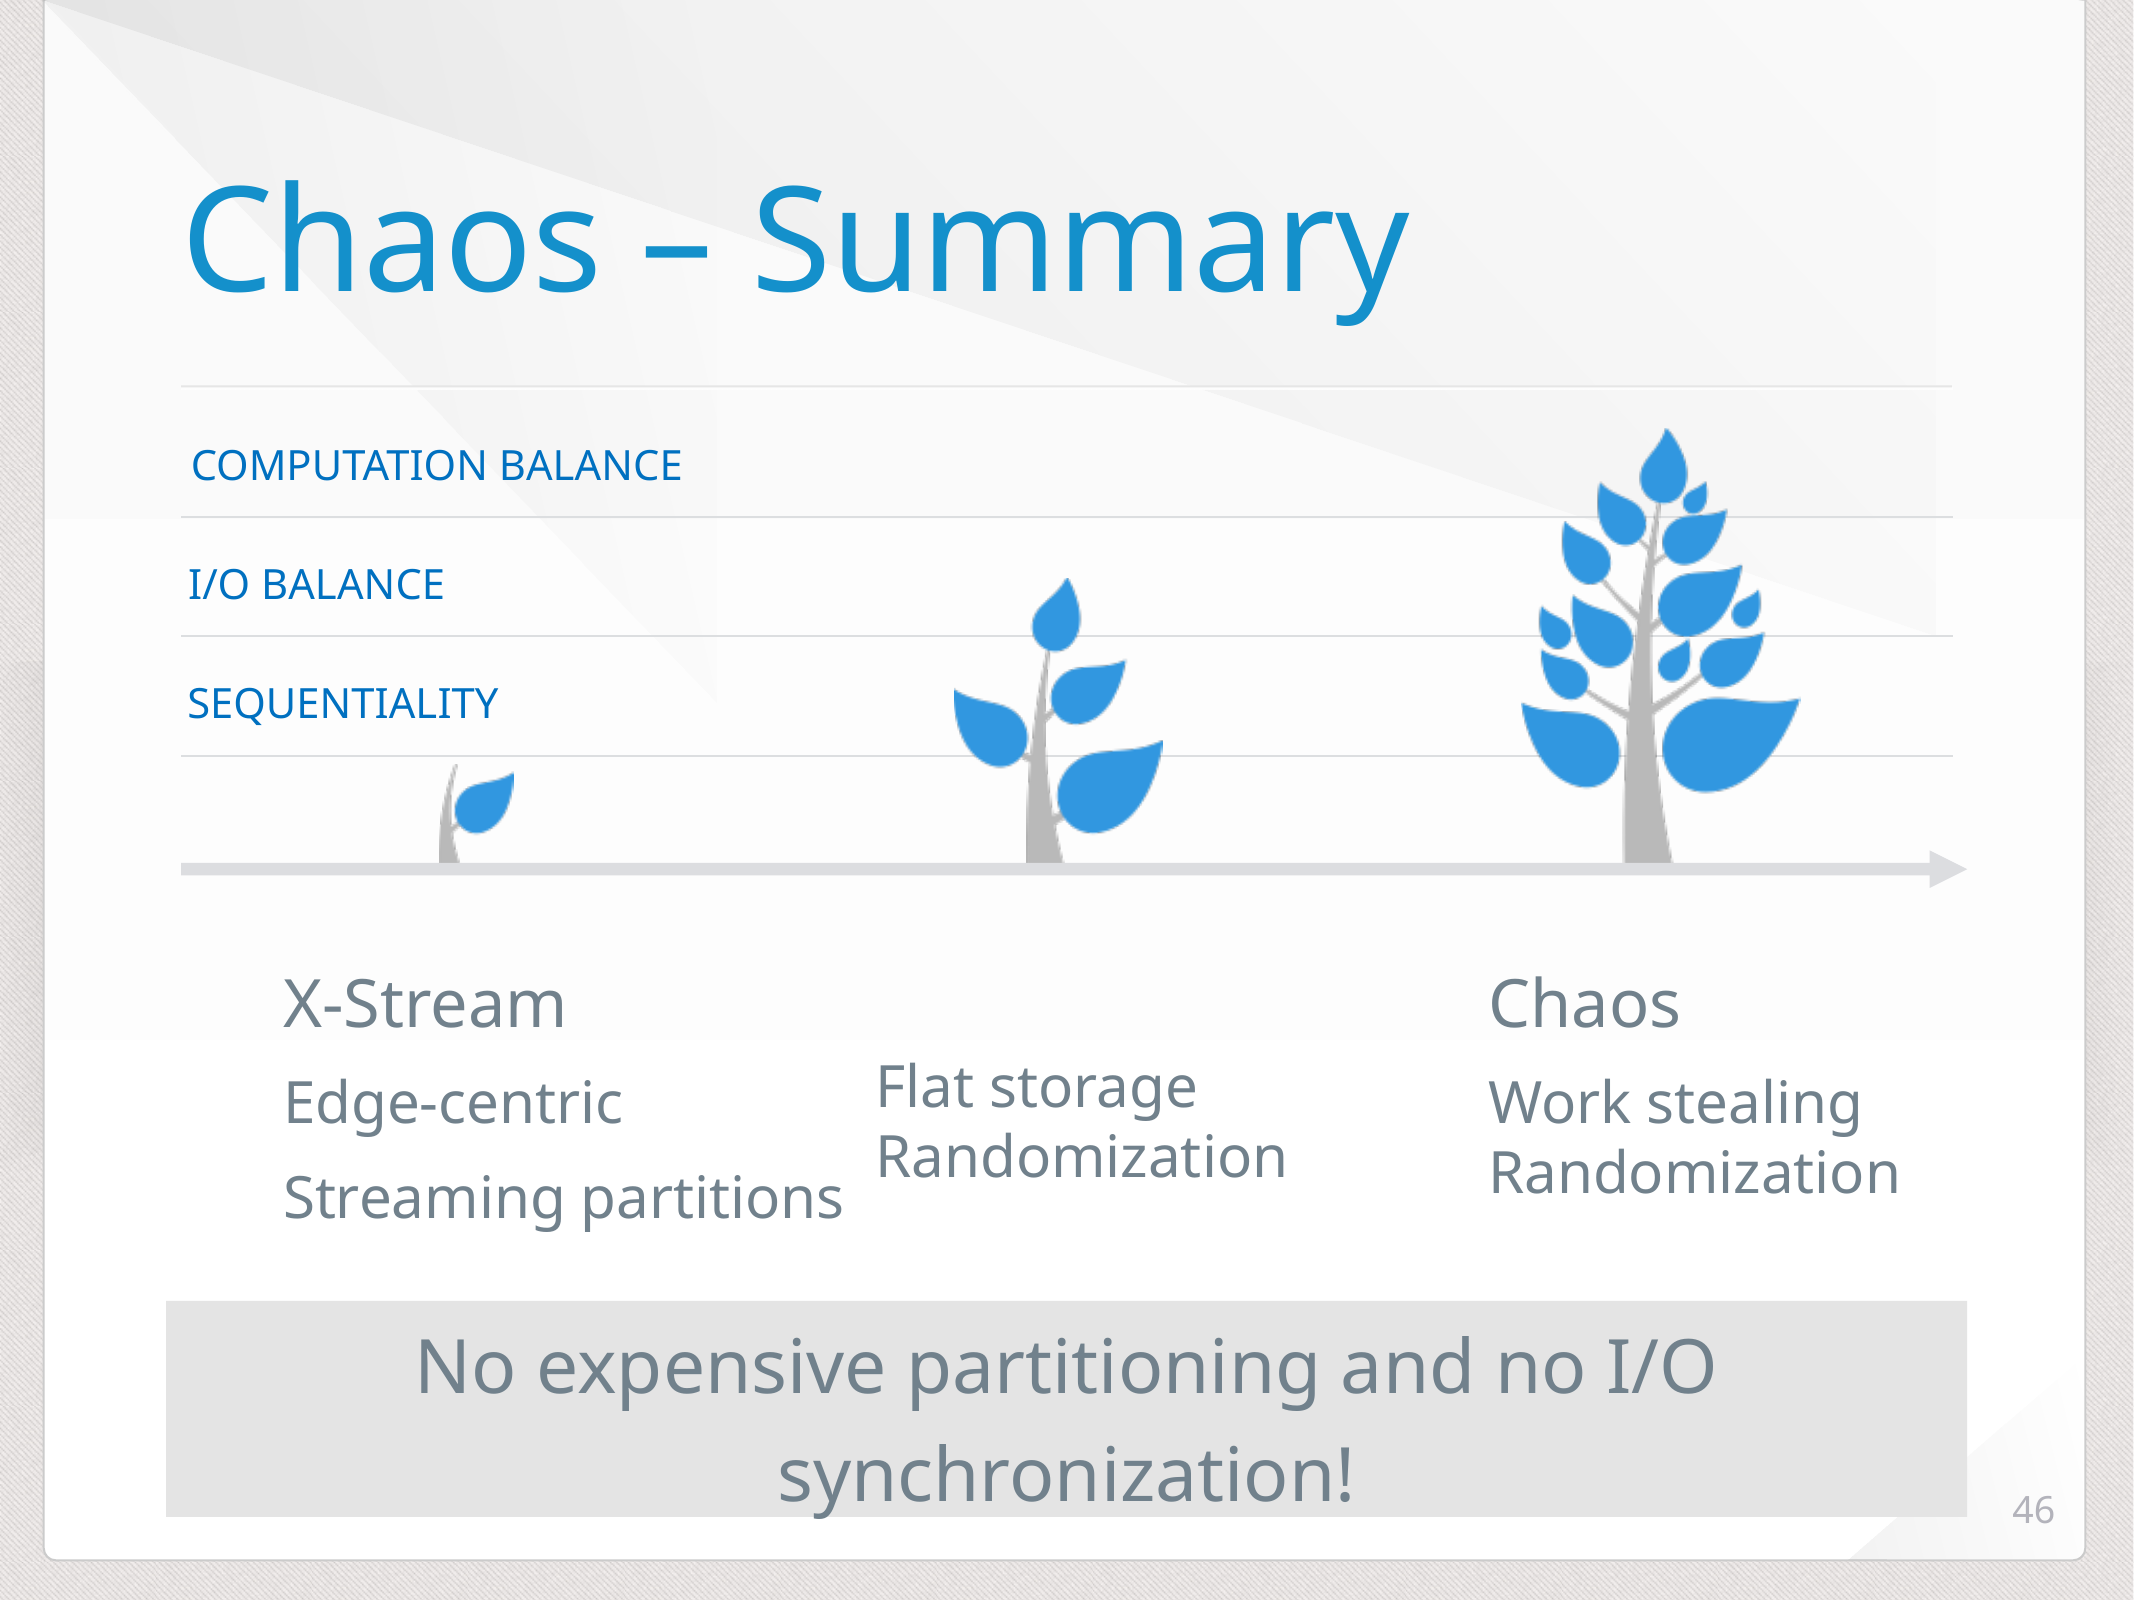

# Chaos – Summary
COMPUTATION BALANCE
I/O BALANCE
SEQUENTIALITY
X-Stream
Edge-centric
Streaming partitions
Flat storage
Randomization
Chaos
Work stealing
Randomization
No expensive partitioning and no I/O synchronization!